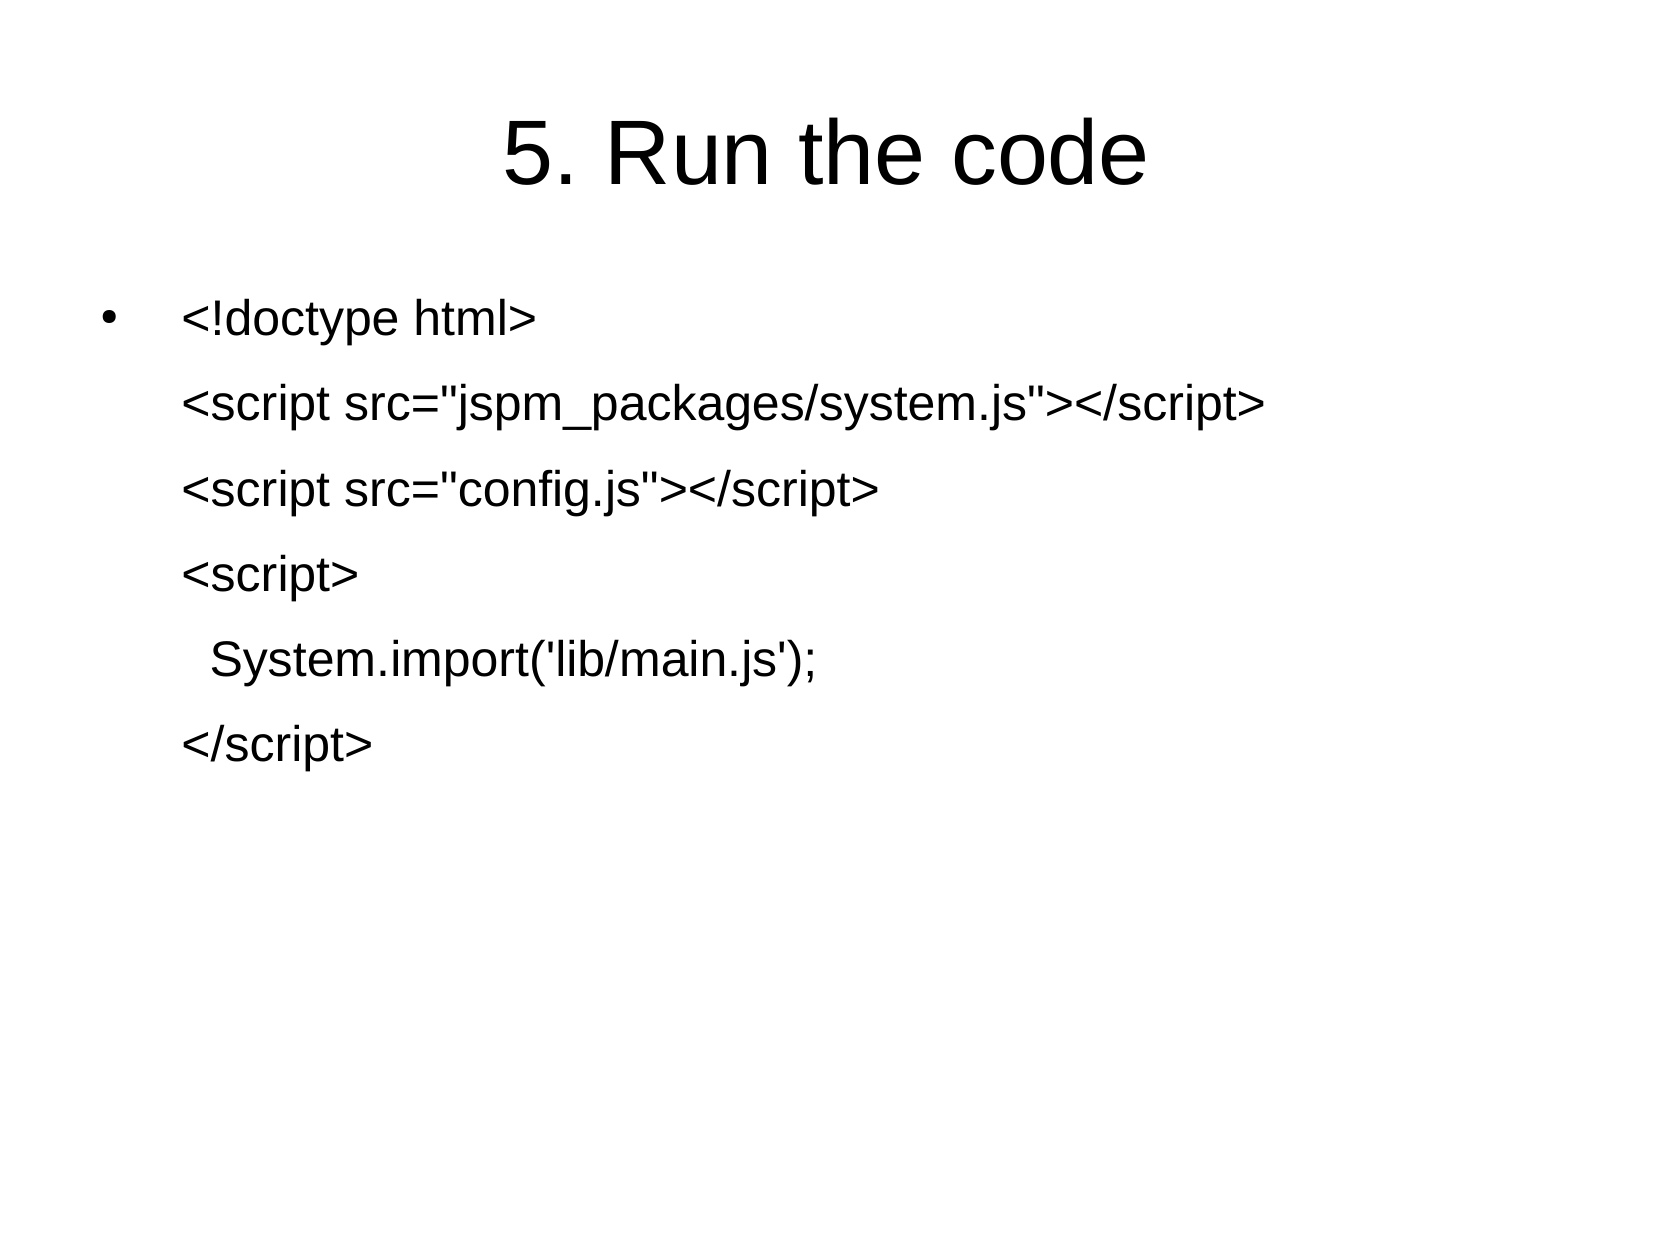

# 5. Run the code
 <!doctype html>
 <script src="jspm_packages/system.js"></script>
 <script src="config.js"></script>
 <script>
 System.import('lib/main.js');
 </script>